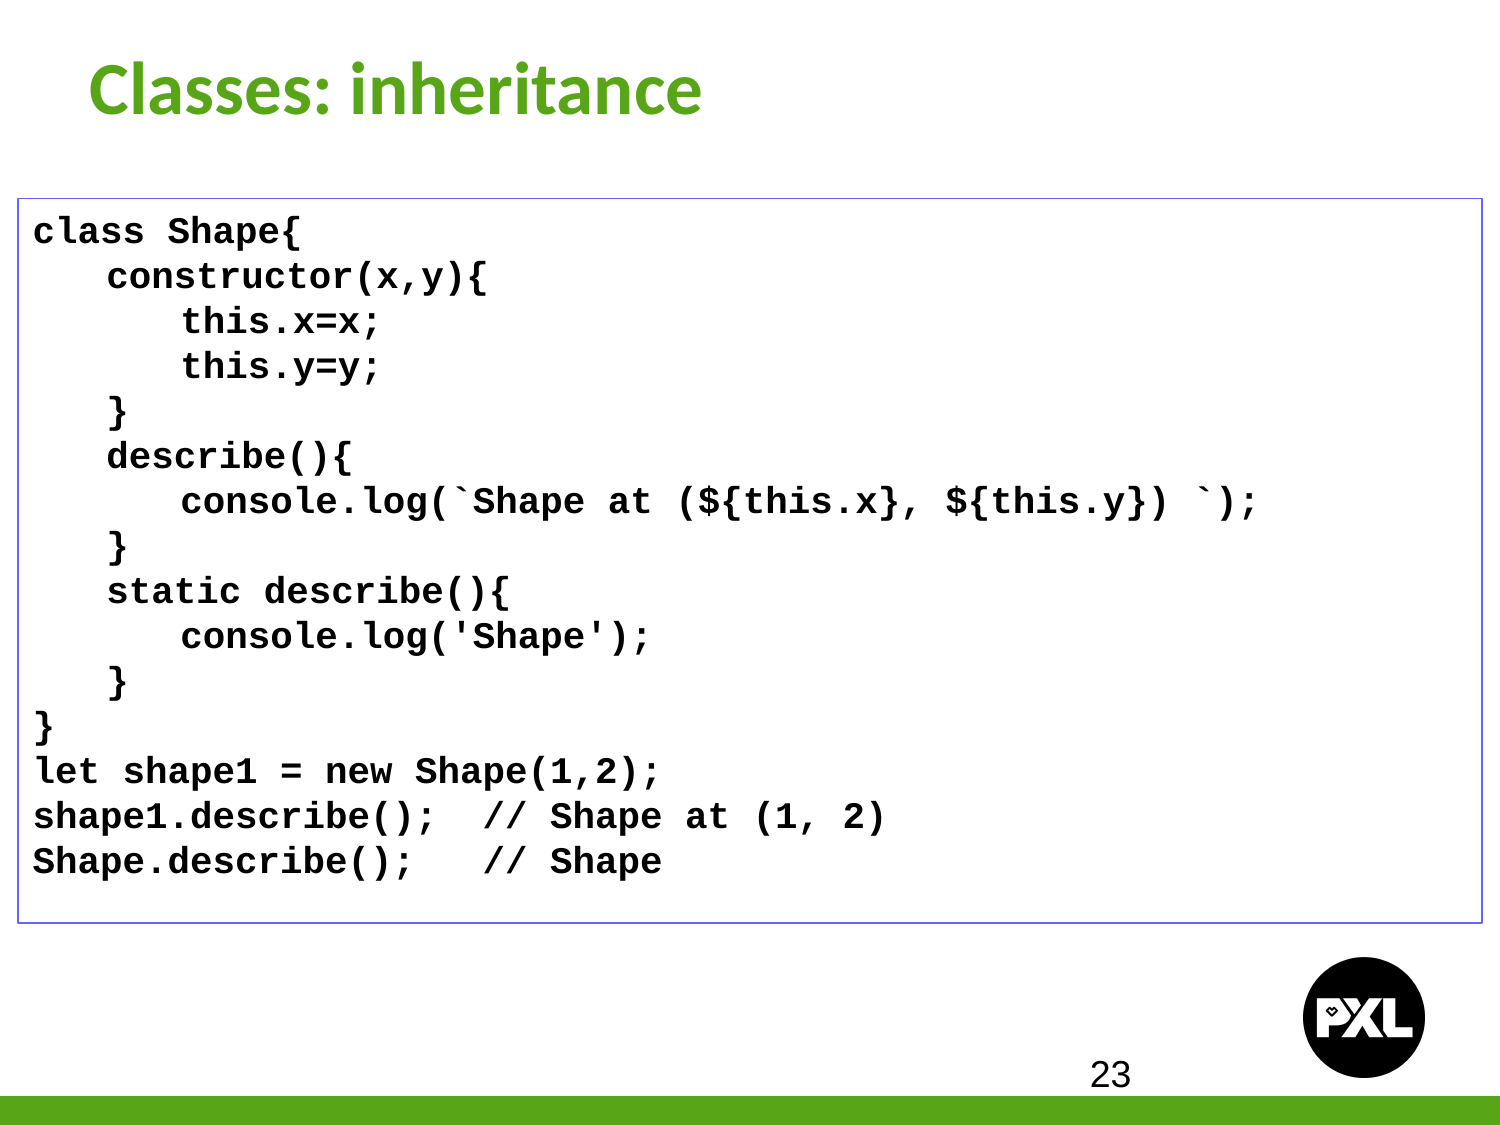

Classes: inheritance
class Shape{
	constructor(x,y){
		this.x=x;
		this.y=y;
	}
	describe(){
		console.log(`Shape at (${this.x}, ${this.y}) `);
	}
	static describe(){
		console.log('Shape');
	}
}
let shape1 = new Shape(1,2);
shape1.describe(); // Shape at (1, 2)
Shape.describe(); // Shape